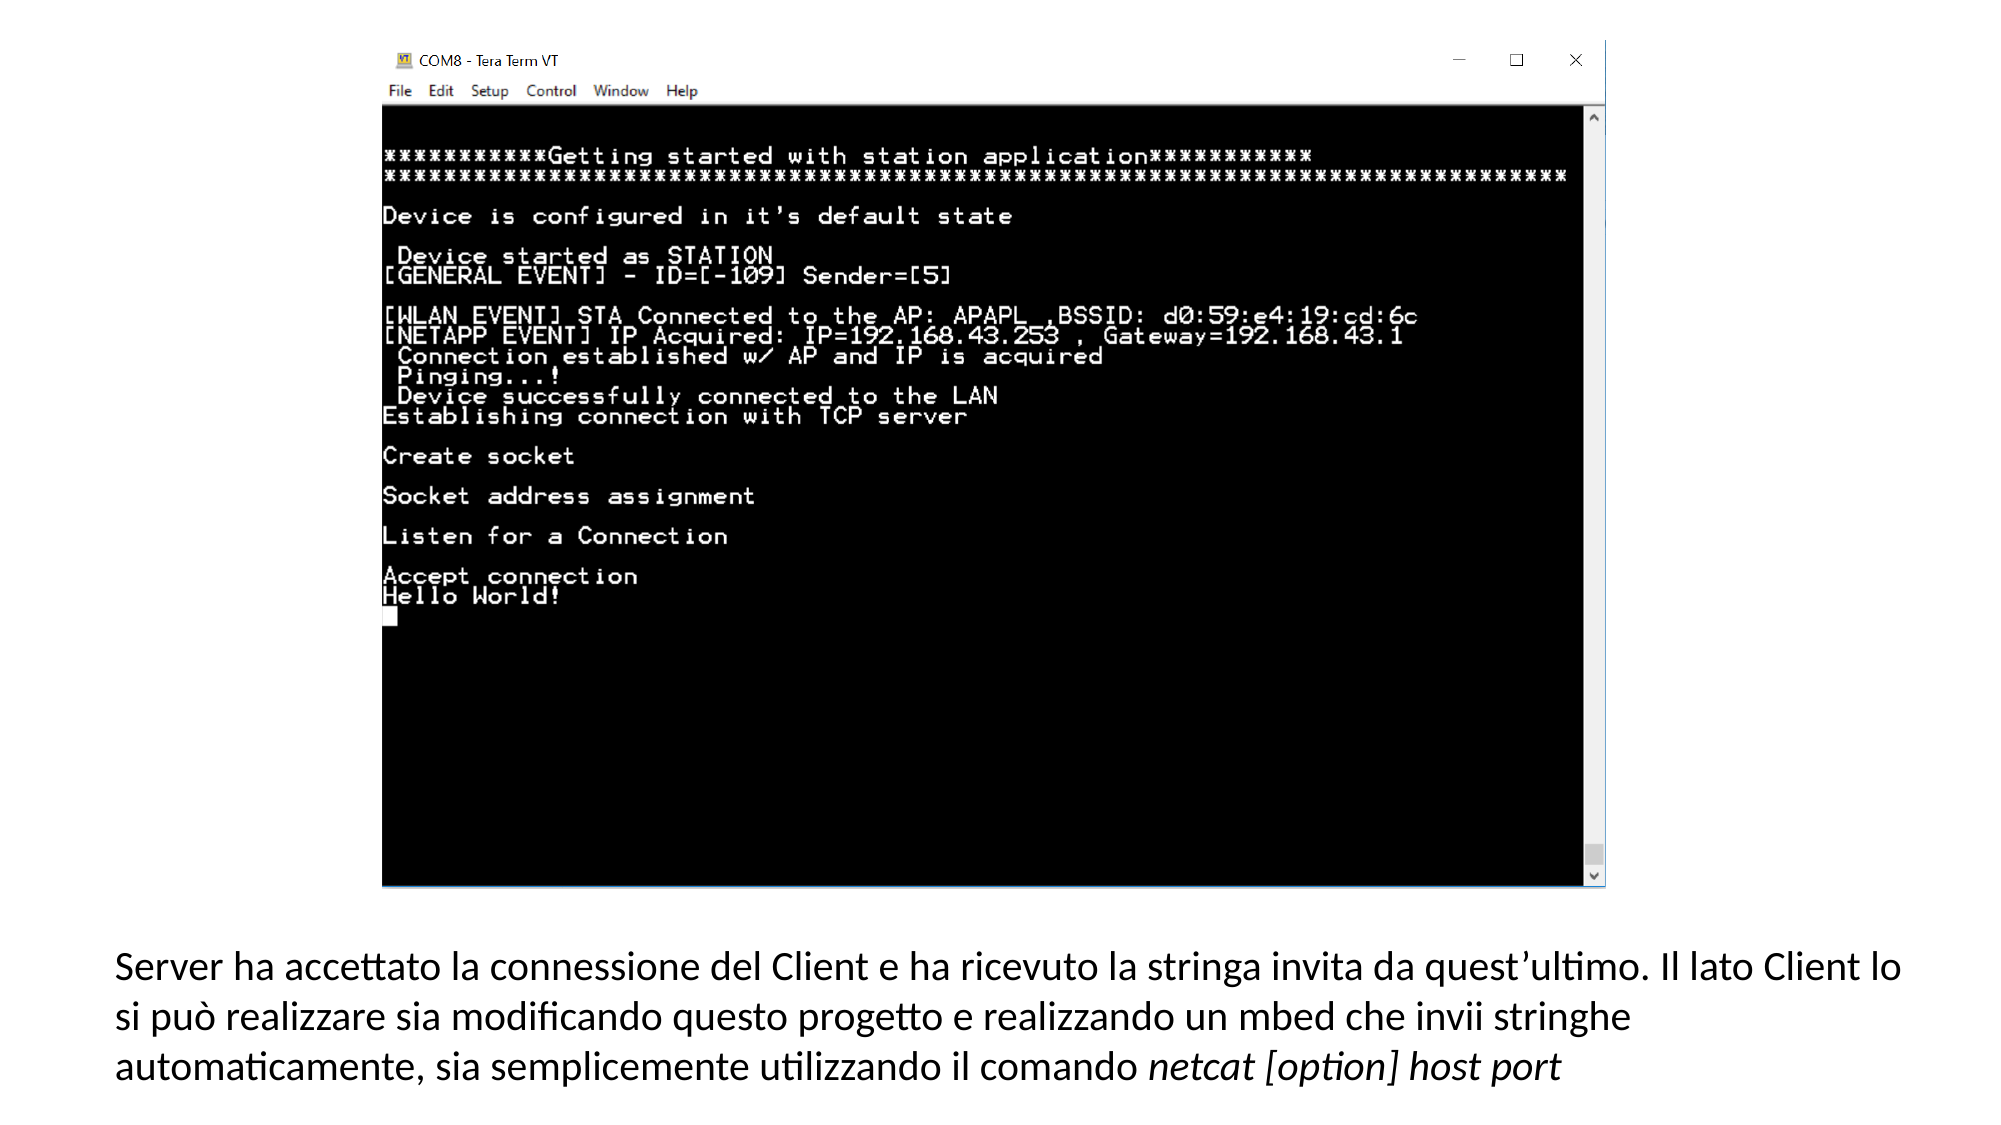

Server ha accettato la connessione del Client e ha ricevuto la stringa invita da quest’ultimo. Il lato Client lo si può realizzare sia modificando questo progetto e realizzando un mbed che invii stringhe automaticamente, sia semplicemente utilizzando il comando netcat [option] host port